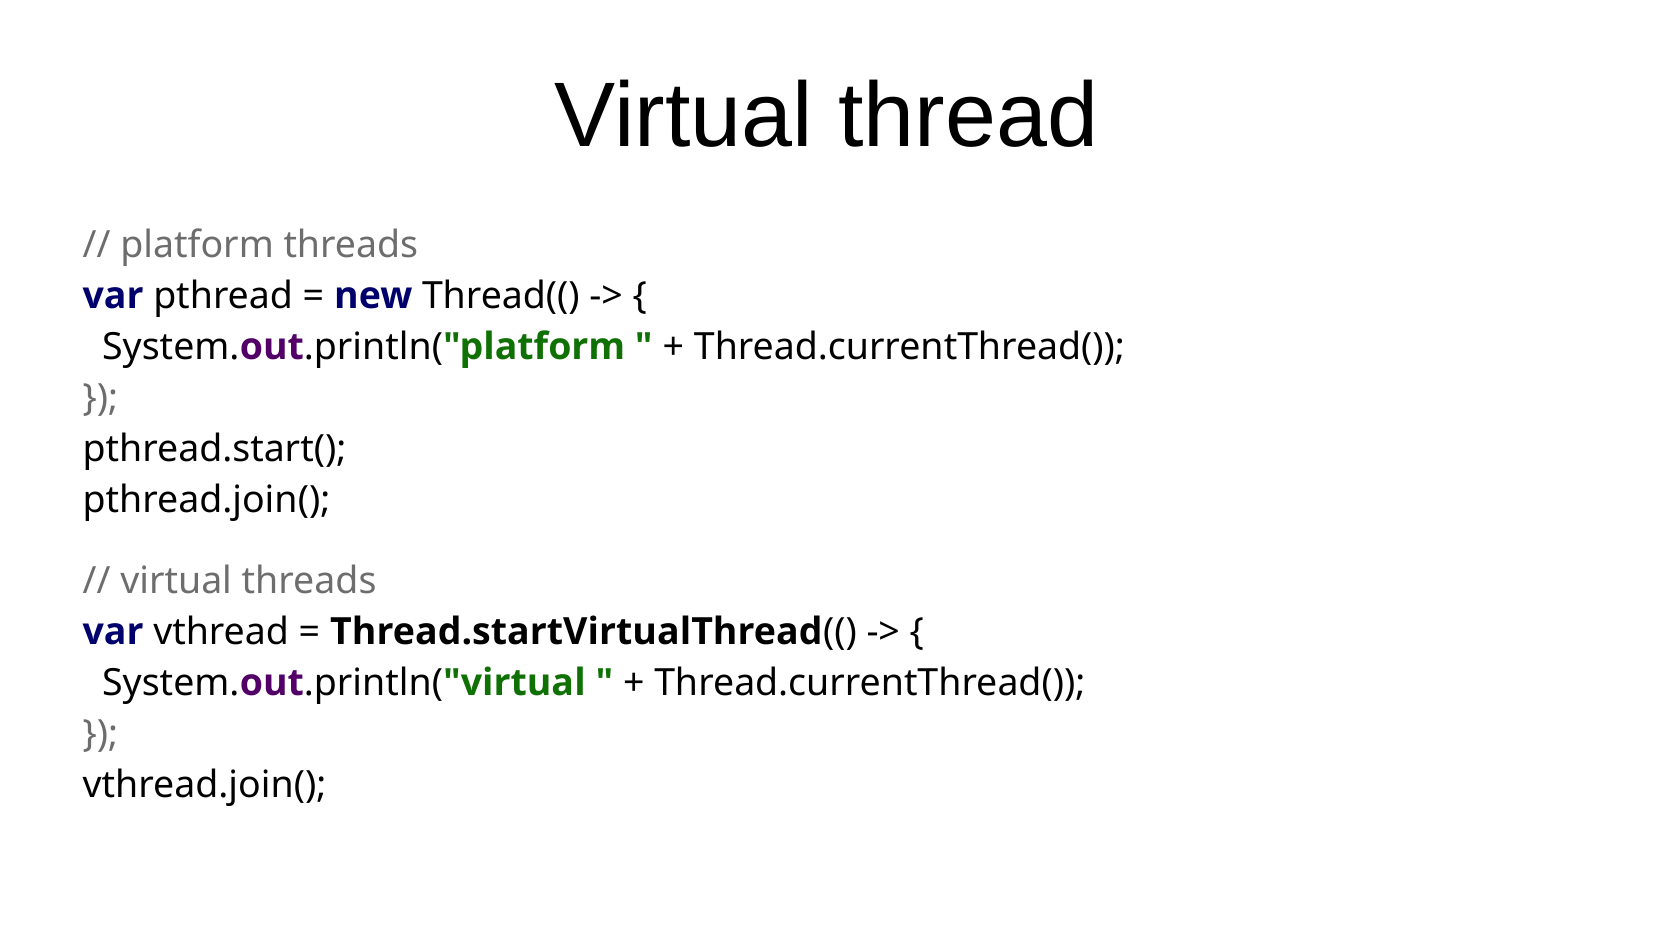

# Virtual thread
// platform threads
var pthread = new Thread(() -> {
 System.out.println("platform " + Thread.currentThread());
});
pthread.start();
pthread.join();
// virtual threads
var vthread = Thread.startVirtualThread(() -> {
 System.out.println("virtual " + Thread.currentThread());
});
vthread.join();